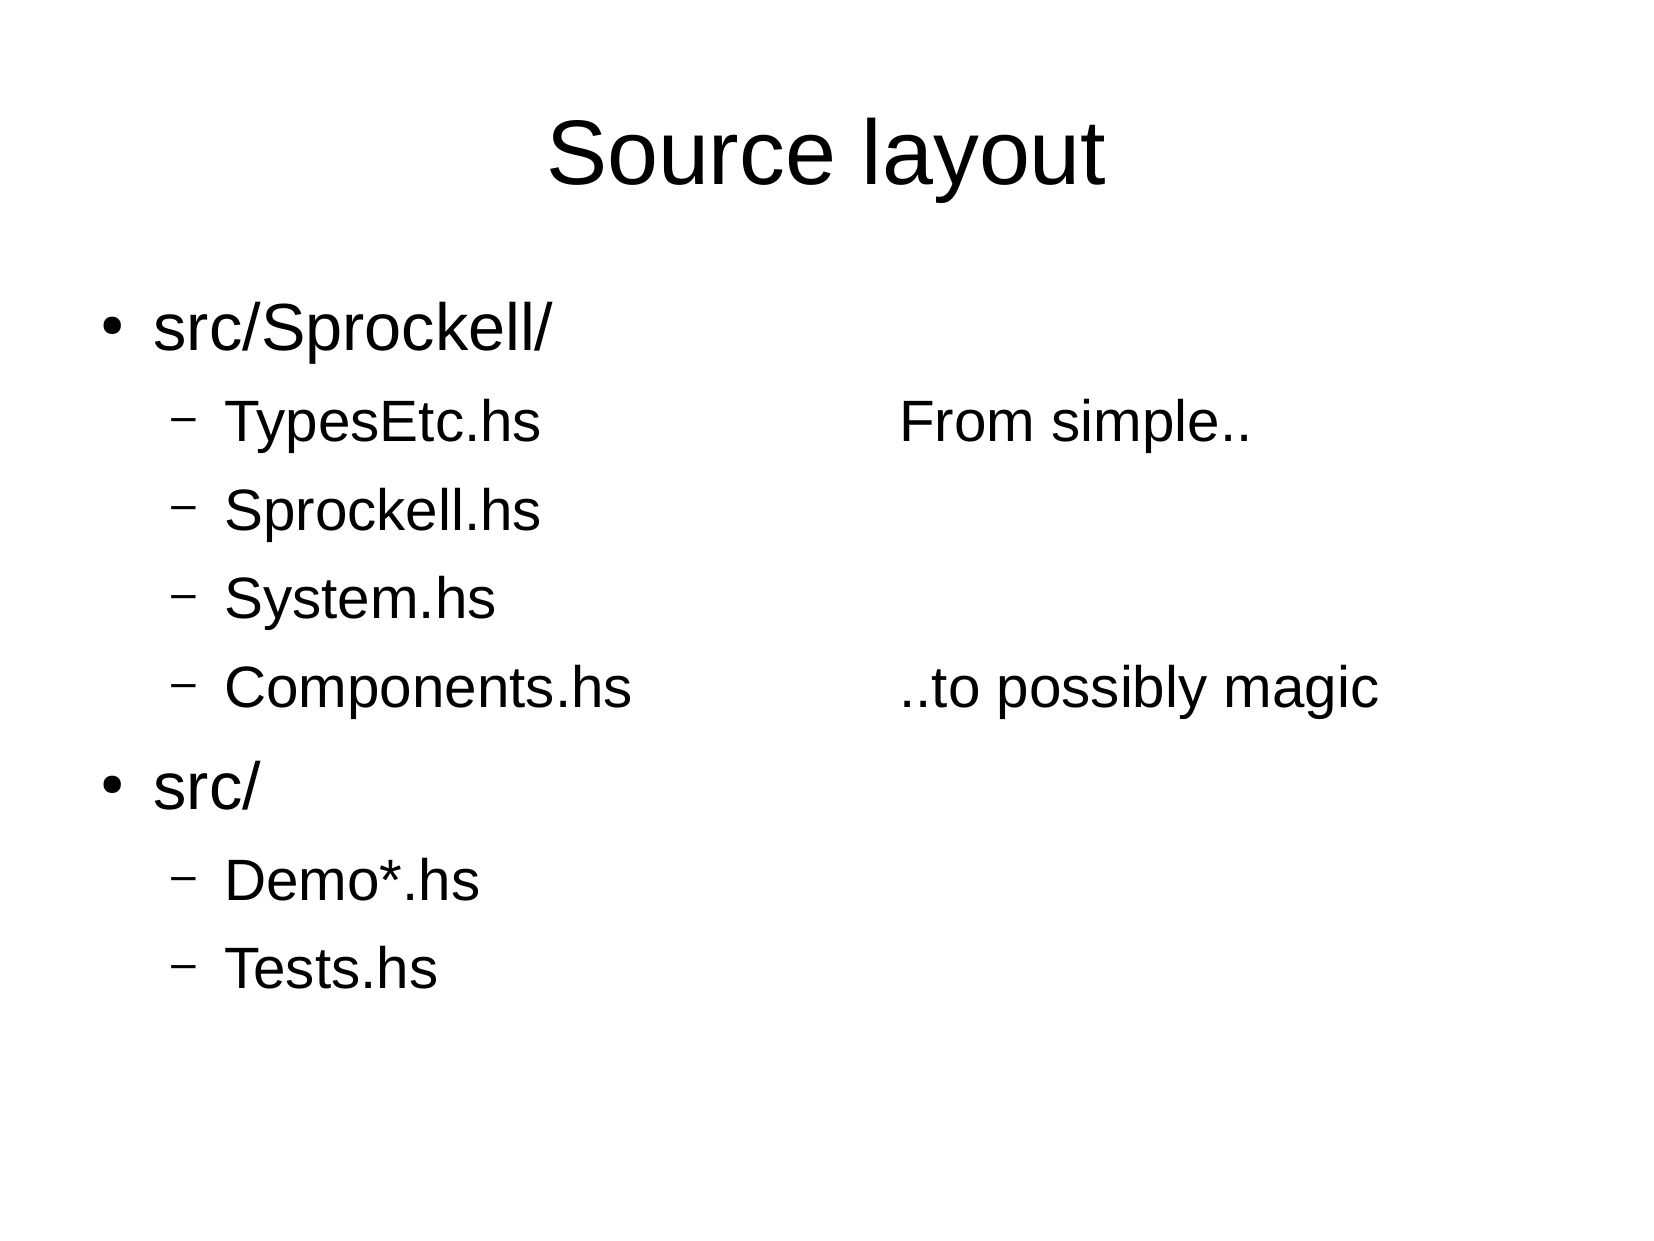

# Source layout
src/Sprockell/
TypesEtc.hs					From simple..
Sprockell.hs
System.hs
Components.hs				..to possibly magic
src/
Demo*.hs
Tests.hs